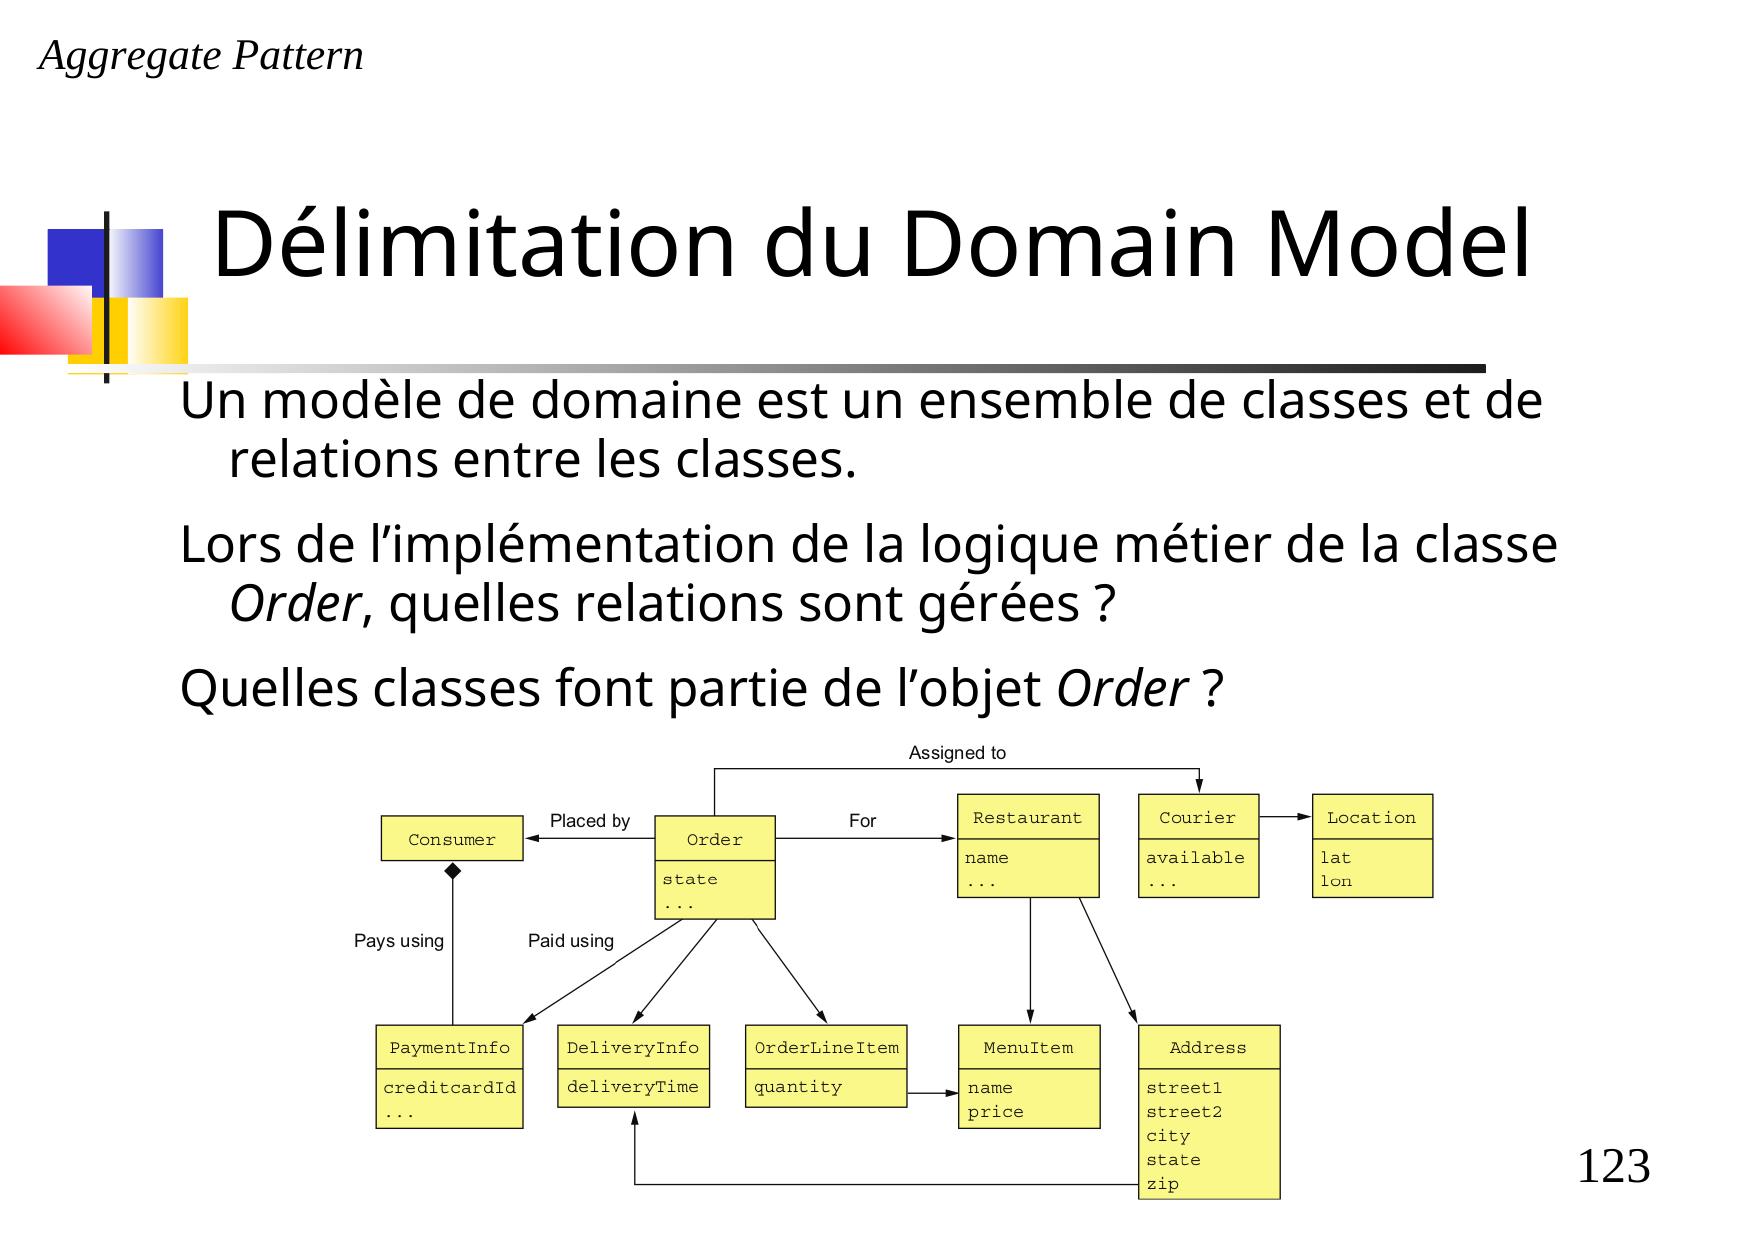

Aggregate Pattern
# Délimitation du Domain Model
Un modèle de domaine est un ensemble de classes et de relations entre les classes.
Lors de l’implémentation de la logique métier de la classe Order, quelles relations sont gérées ?
Quelles classes font partie de l’objet Order ?